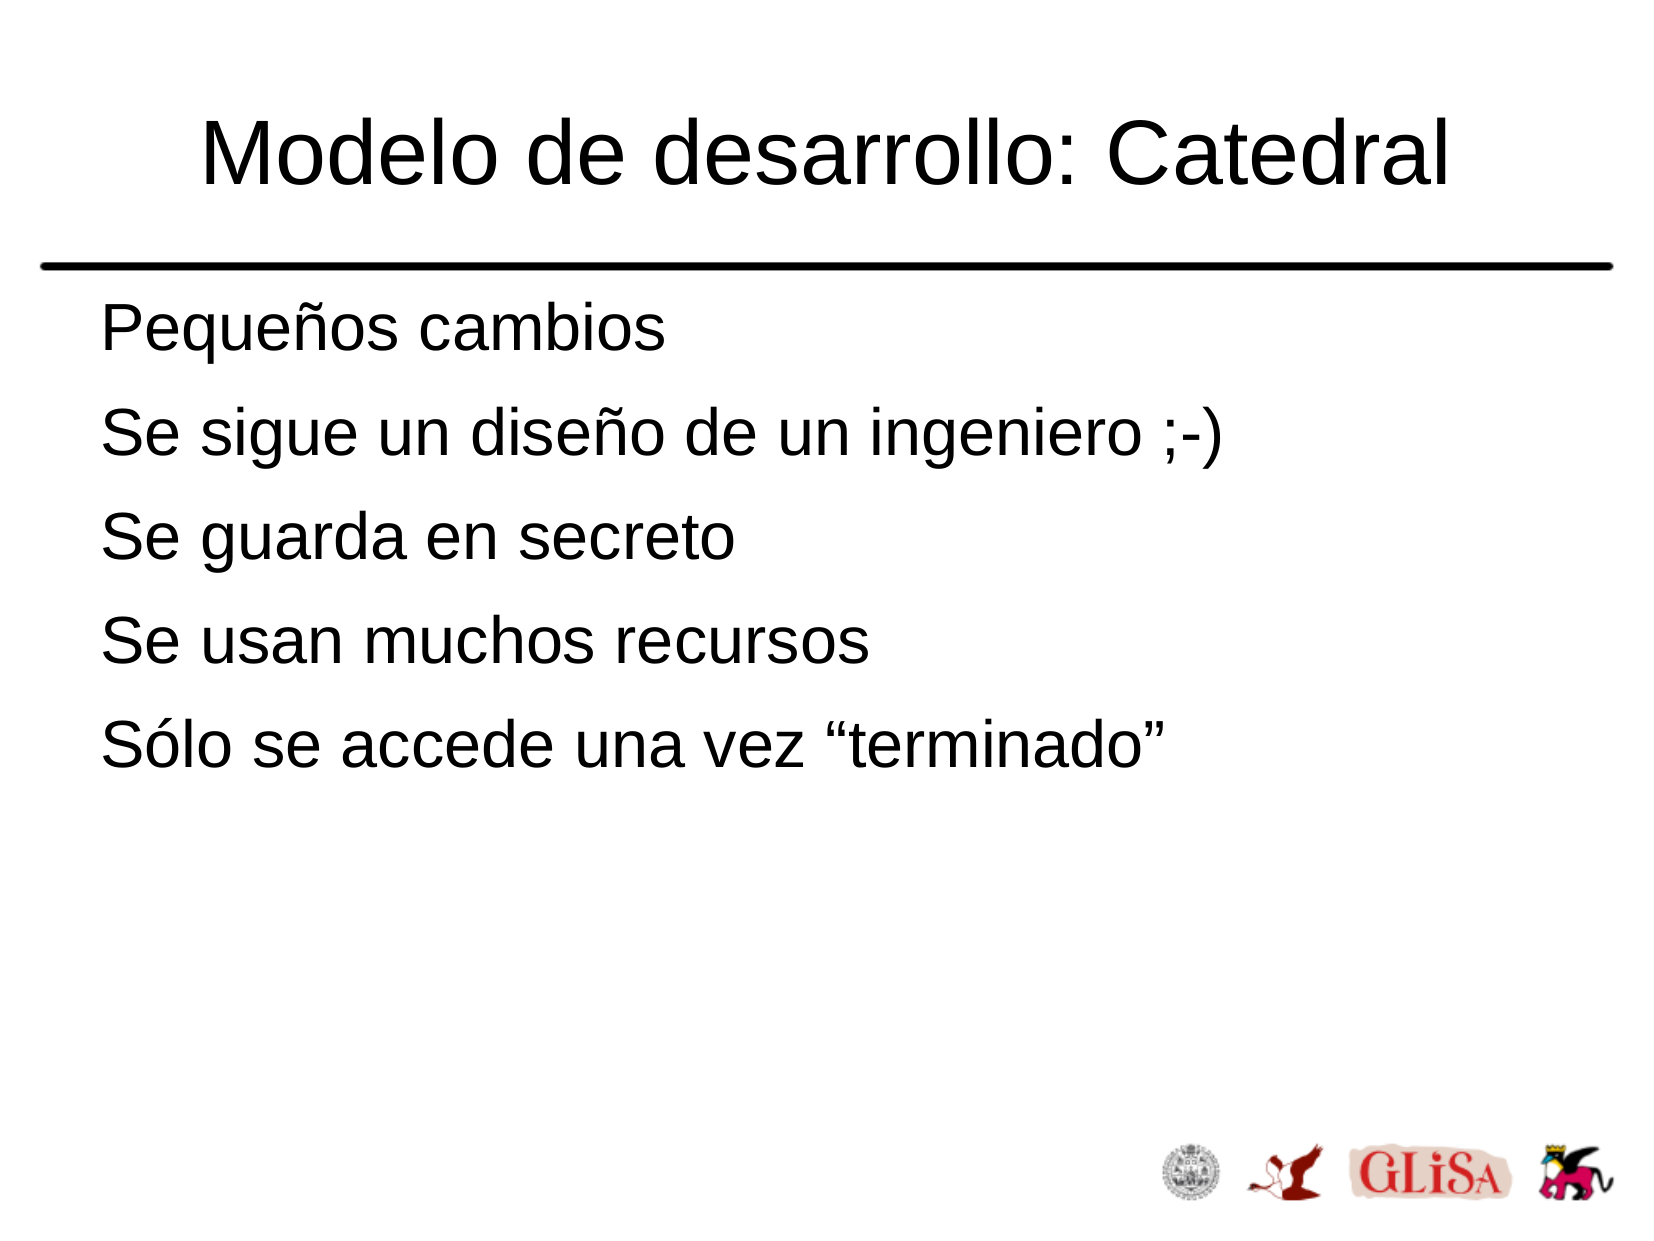

# Modelo de desarrollo: Catedral
Pequeños cambios
Se sigue un diseño de un ingeniero ;-)
Se guarda en secreto
Se usan muchos recursos
Sólo se accede una vez “terminado”